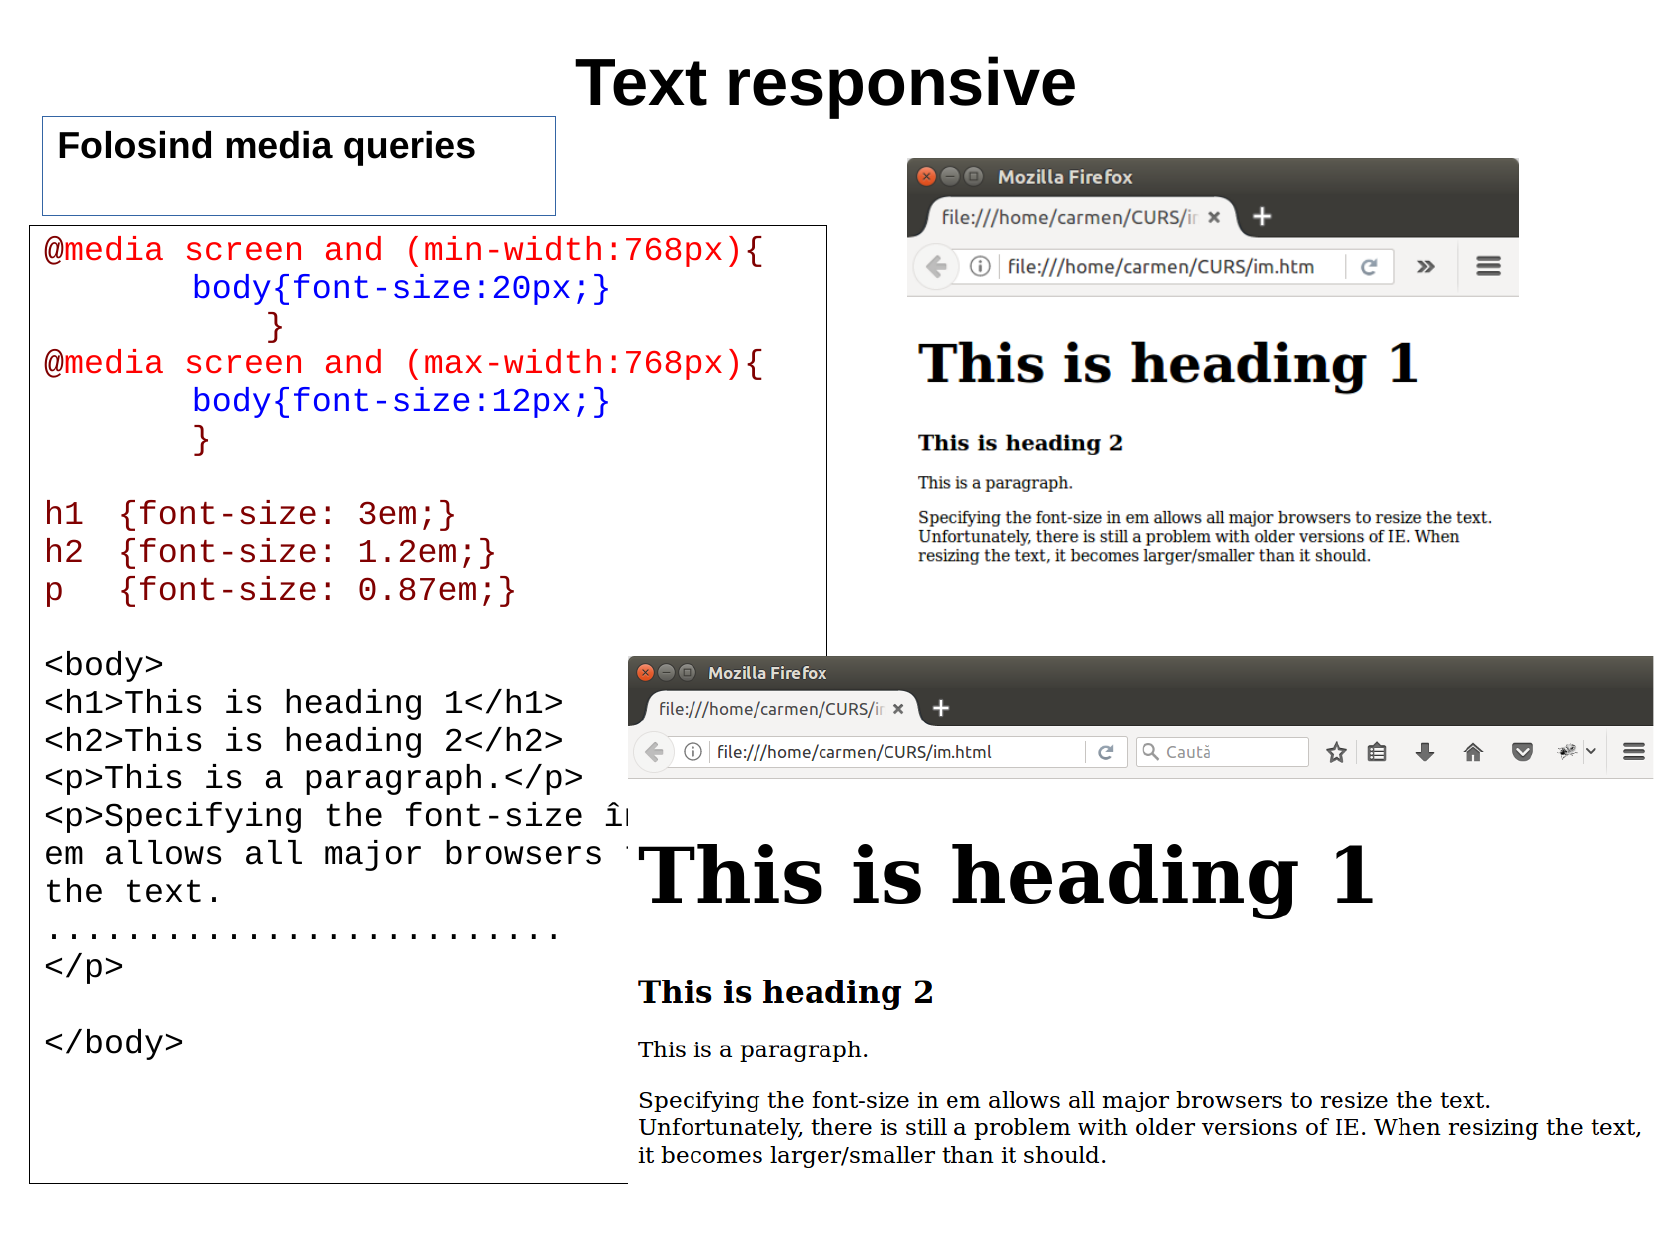

# Text responsive
Folosind media queries
@media screen and (min-width:768px){
 		body{font-size:20px;}
			}
@media screen and (max-width:768px){
		body{font-size:12px;}
		}
h1 	{font-size: 3em;}
h2 	{font-size: 1.2em;}
p 	{font-size: 0.87em;}
<body>
<h1>This is heading 1</h1>
<h2>This is heading 2</h2>
<p>This is a paragraph.</p>
<p>Specifying the font-size în
em allows all major browsers to resize the text.
..........................
</p>
</body>